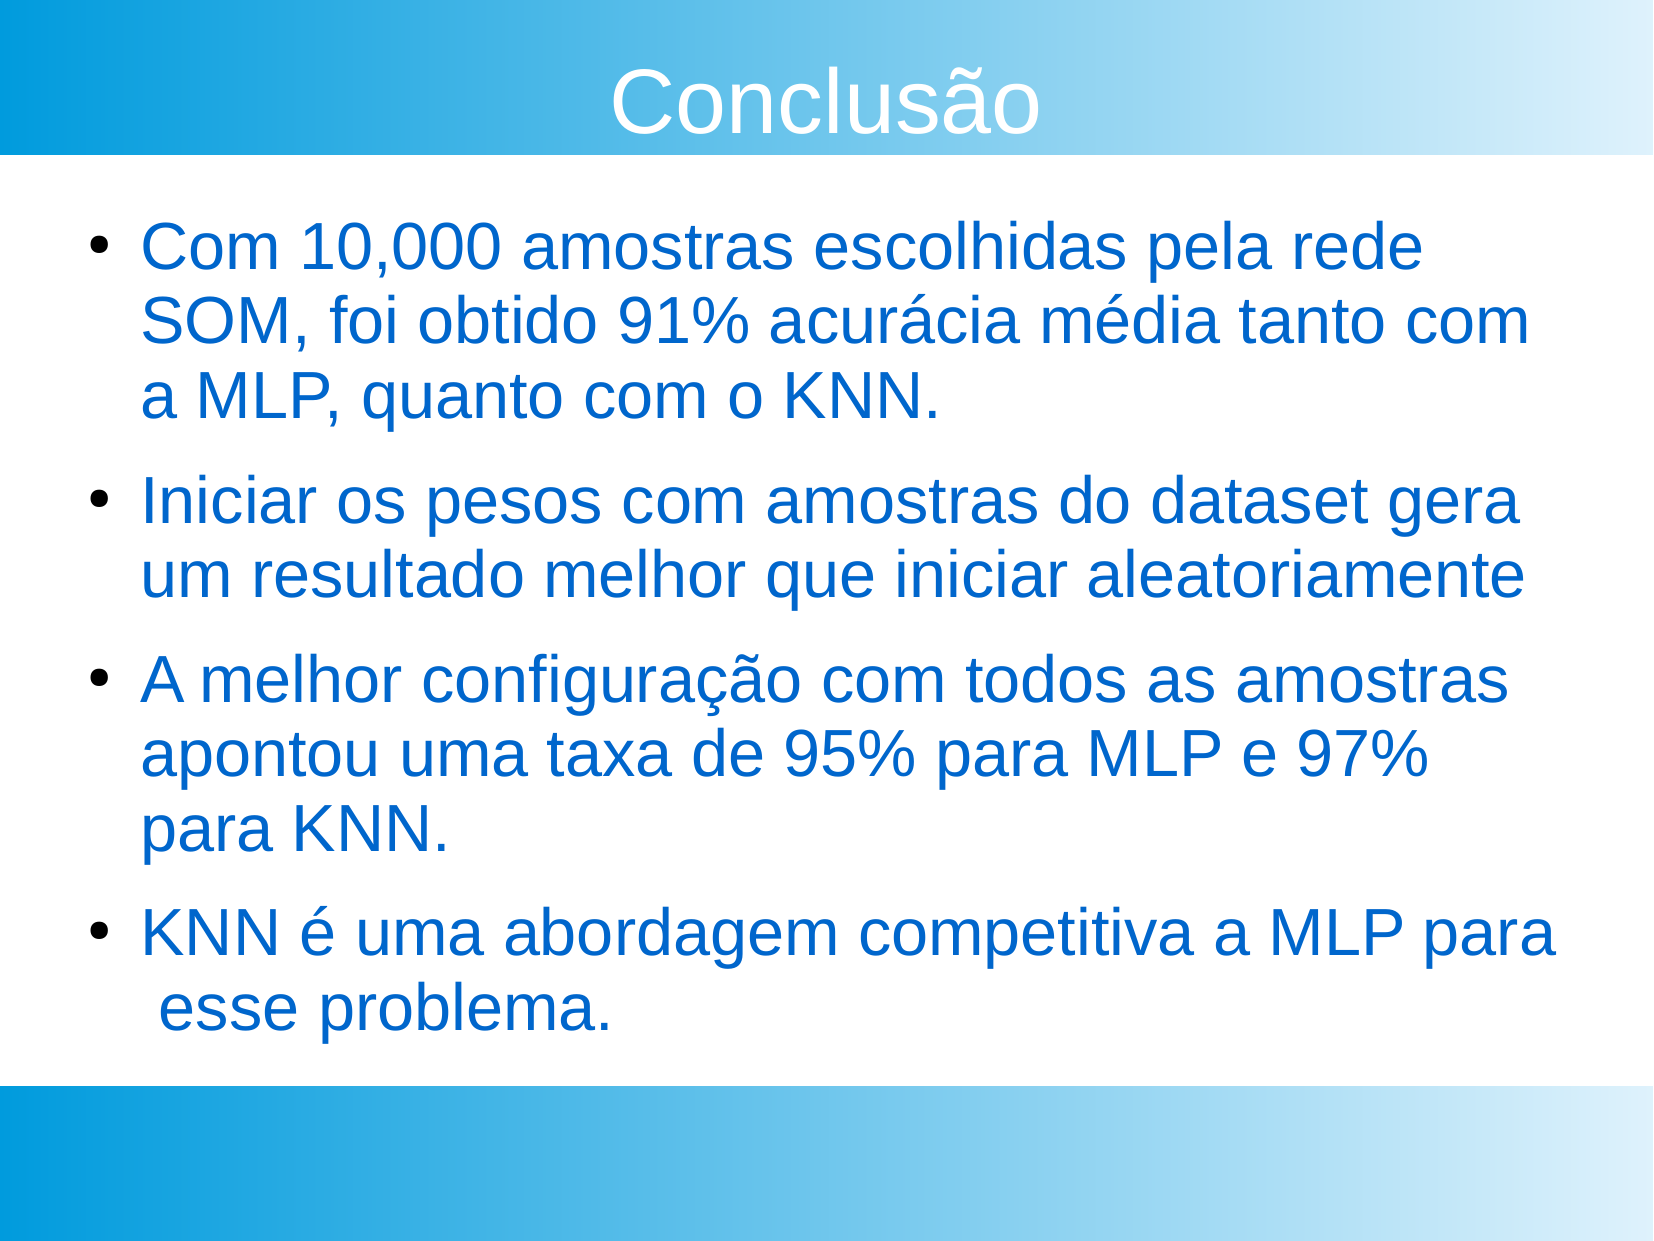

# Conclusão
Com 10,000 amostras escolhidas pela rede SOM, foi obtido 91% acurácia média tanto com a MLP, quanto com o KNN.
Iniciar os pesos com amostras do dataset gera um resultado melhor que iniciar aleatoriamente
A melhor configuração com todos as amostras apontou uma taxa de 95% para MLP e 97% para KNN.
KNN é uma abordagem competitiva a MLP para esse problema.